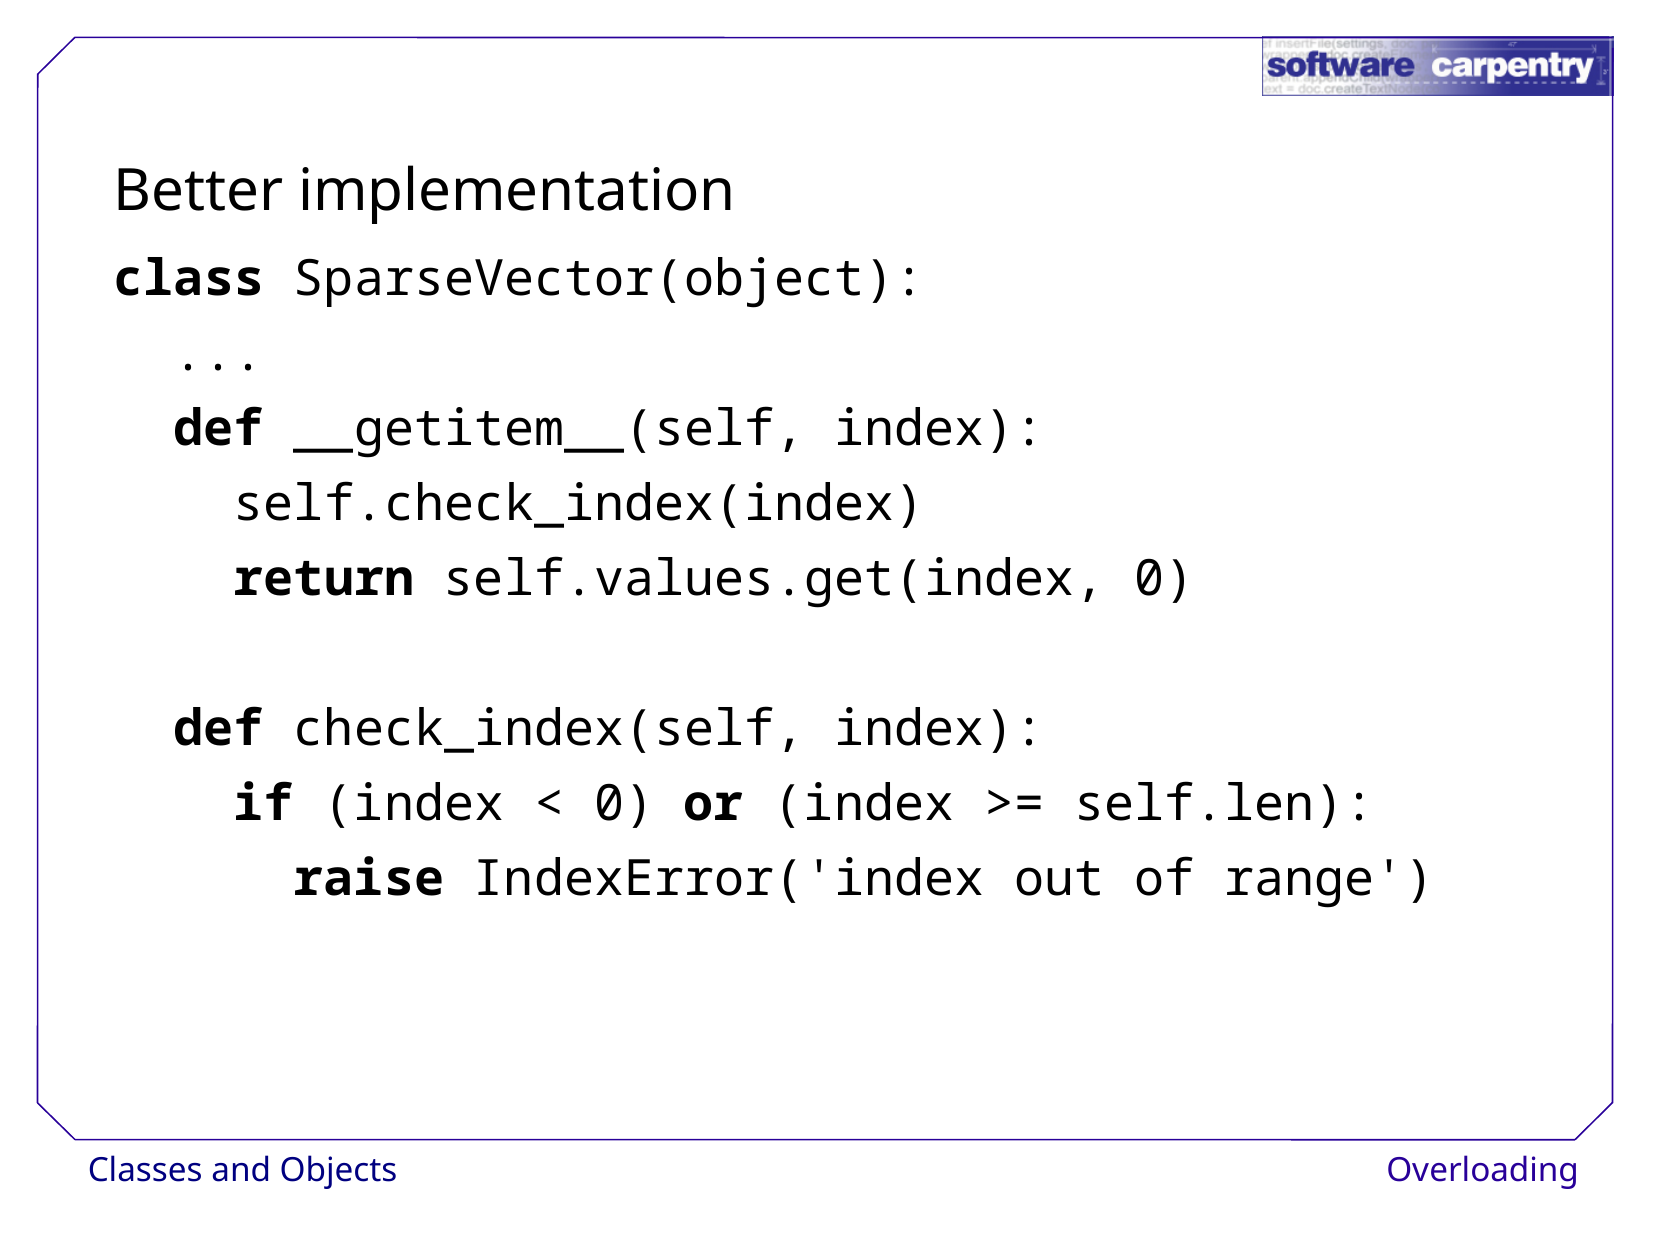

Better implementation
class SparseVector(object):
 ...
 def __getitem__(self, index):
 self.check_index(index)
 return self.values.get(index, 0)
 def check_index(self, index):
 if (index < 0) or (index >= self.len):
 raise IndexError('index out of range')